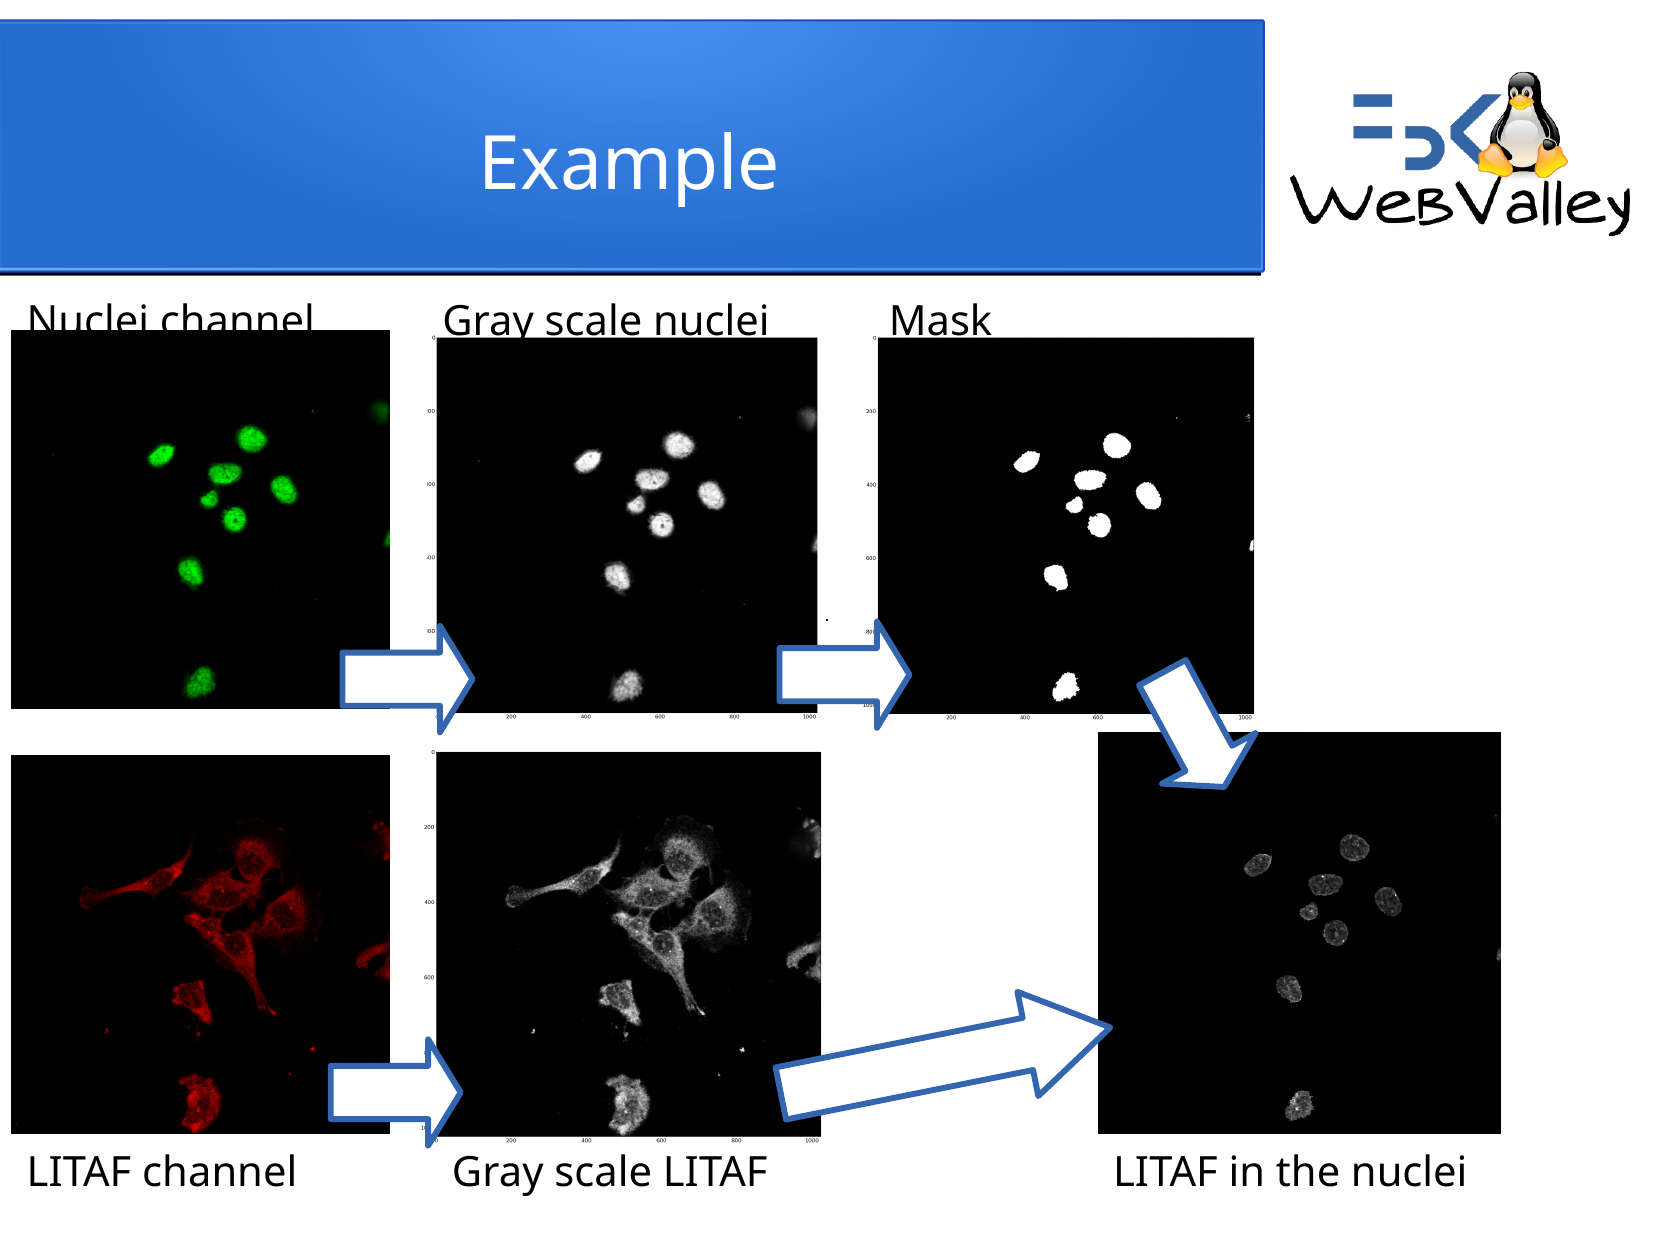

Example
Nuclei channel
Gray scale nuclei
Mask
LITAF channel
Gray scale LITAF
LITAF in the nuclei